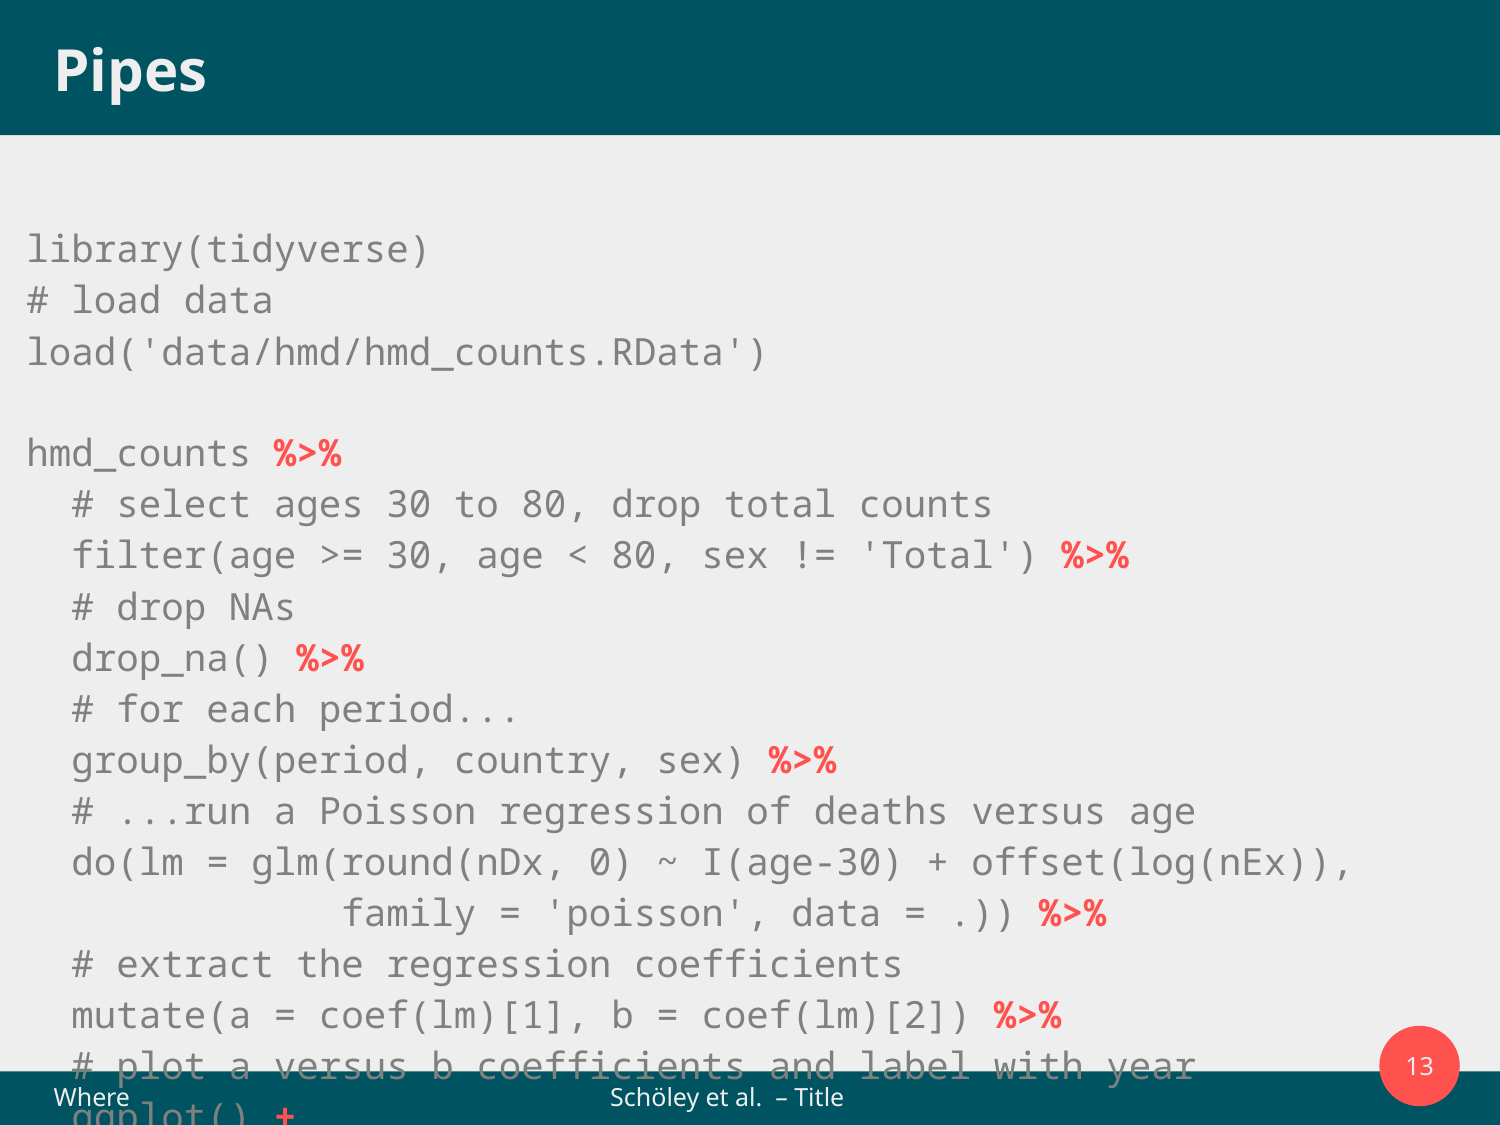

# Pipes
library(tidyverse)
# load data
load('data/hmd/hmd_counts.RData')
hmd_counts %>%
 # select ages 30 to 80, drop total counts
 filter(age >= 30, age < 80, sex != 'Total') %>%
 # drop NAs
 drop_na() %>%
 # for each period...
 group_by(period, country, sex) %>%
 # ...run a Poisson regression of deaths versus age
 do(lm = glm(round(nDx, 0) ~ I(age-30) + offset(log(nEx)),
 family = 'poisson', data = .)) %>%
 # extract the regression coefficients
 mutate(a = coef(lm)[1], b = coef(lm)[2]) %>%
 # plot a versus b coefficients and label with year
 ggplot() +
 geom_point(aes(x = a, y = b), shape = 1, size = 3) +
 labs(title = 'Gompertz correlation')
13
Where
Schöley et al. – Title